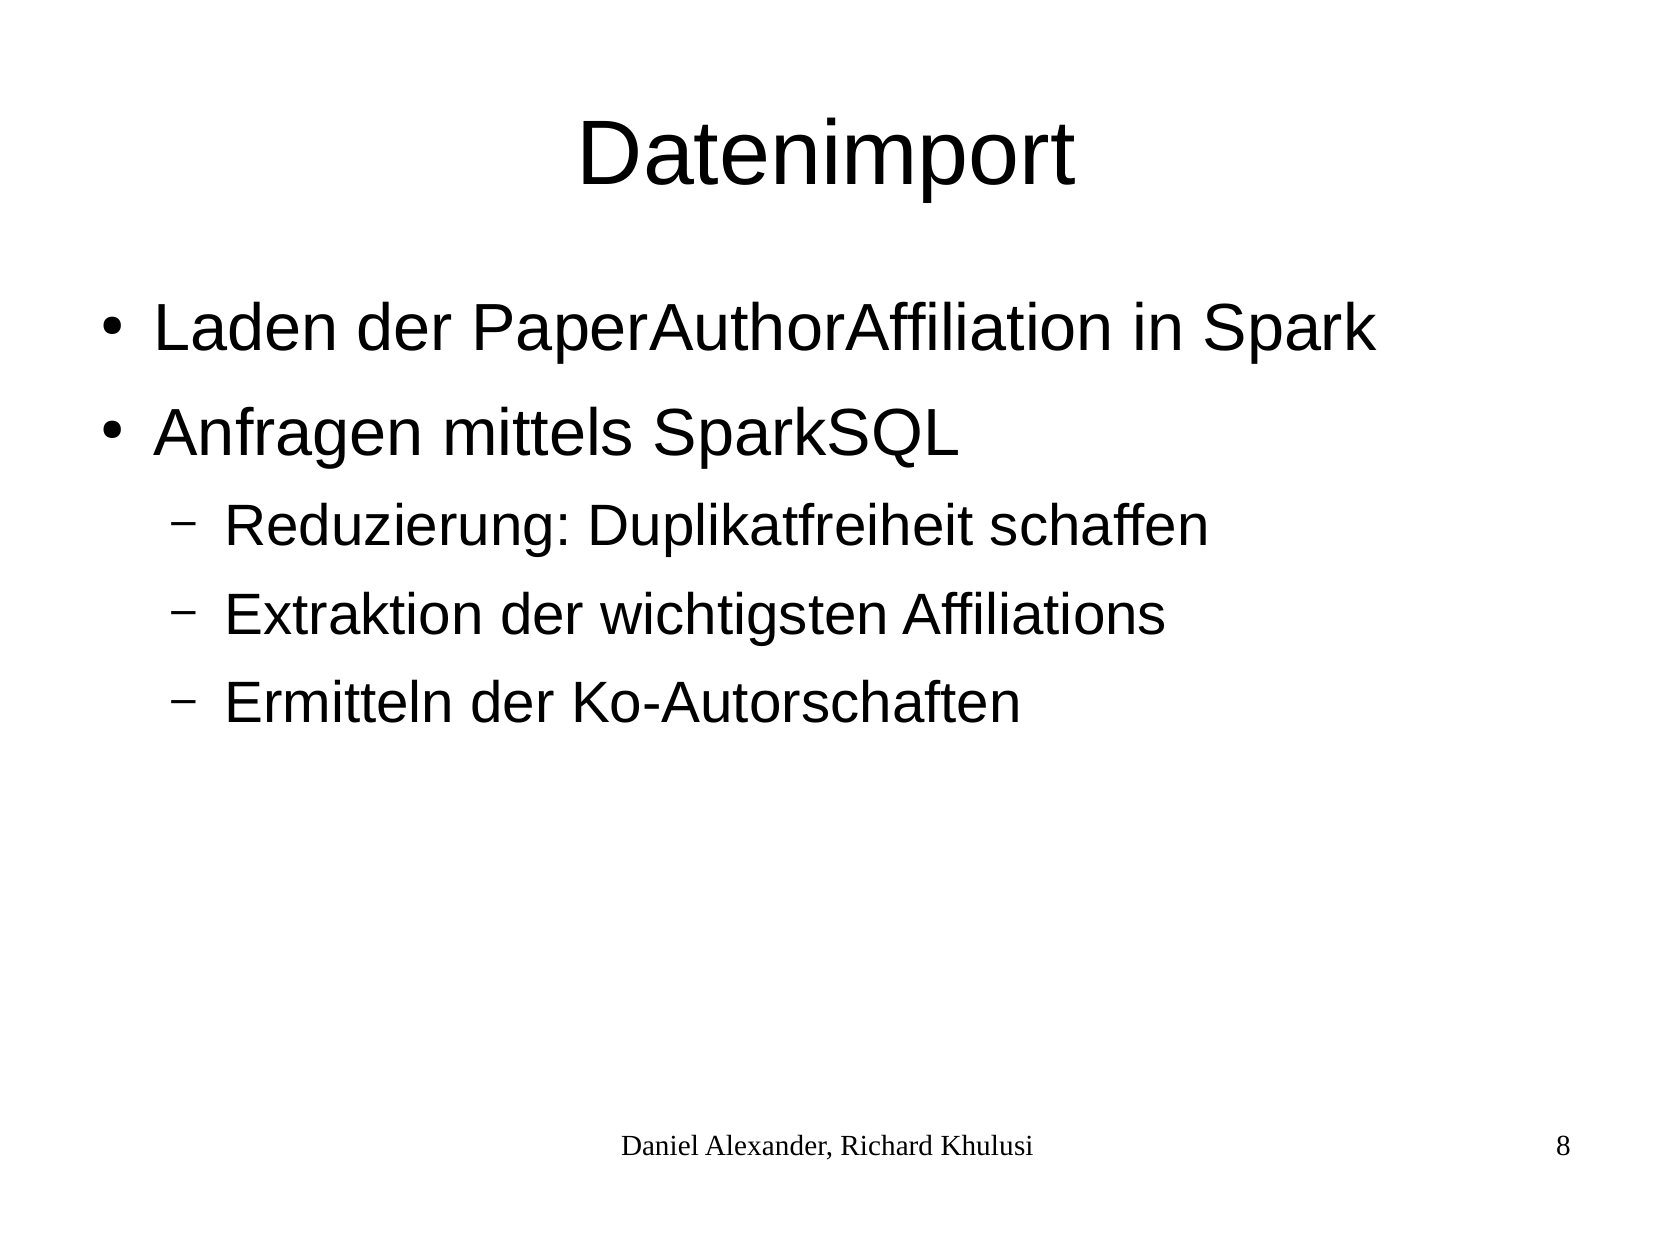

# Datenimport
Laden der PaperAuthorAffiliation in Spark
Anfragen mittels SparkSQL
Reduzierung: Duplikatfreiheit schaffen
Extraktion der wichtigsten Affiliations
Ermitteln der Ko-Autorschaften
Daniel Alexander, Richard Khulusi
8